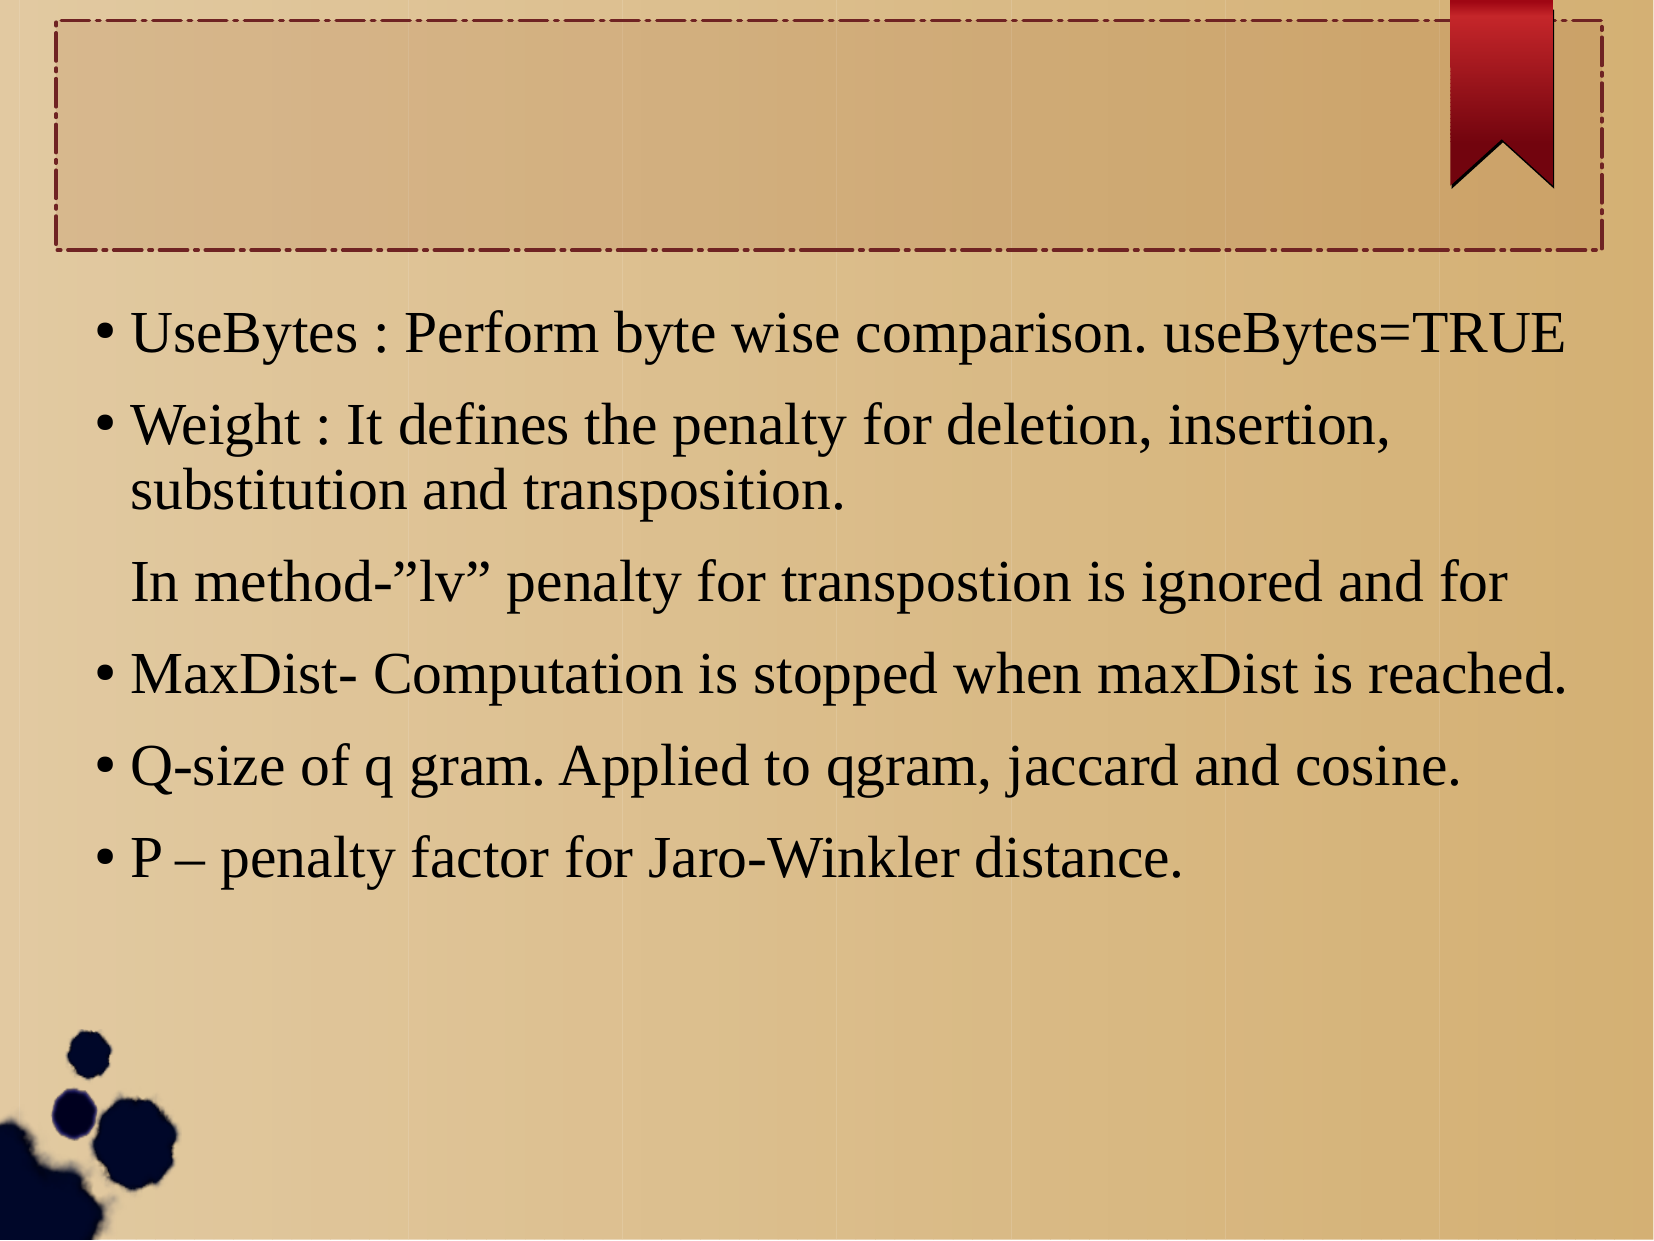

#
UseBytes : Perform byte wise comparison. useBytes=TRUE
Weight : It defines the penalty for deletion, insertion, substitution and transposition.
In method-”lv” penalty for transpostion is ignored and for
MaxDist- Computation is stopped when maxDist is reached.
Q-size of q gram. Applied to qgram, jaccard and cosine.
P – penalty factor for Jaro-Winkler distance.